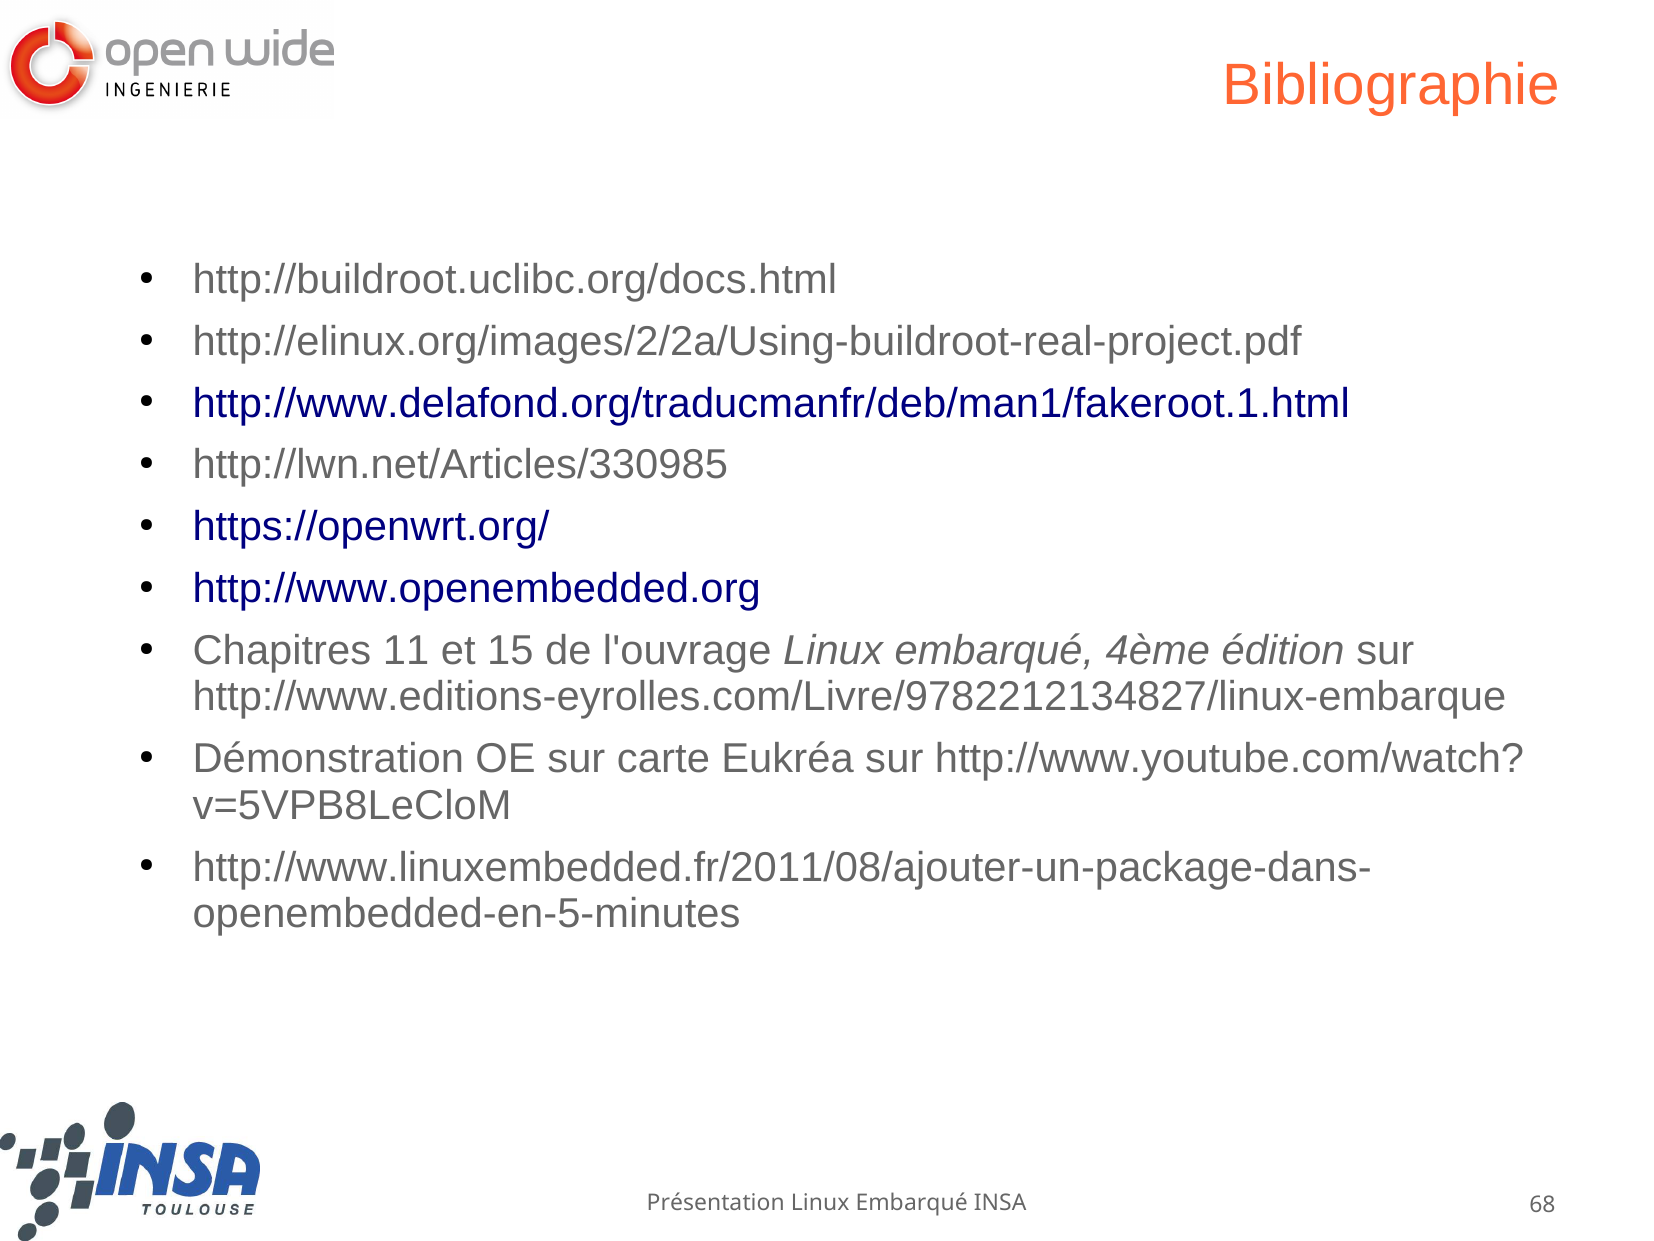

# Bibliographie
http://buildroot.uclibc.org/docs.html
http://elinux.org/images/2/2a/Using-buildroot-real-project.pdf
http://www.delafond.org/traducmanfr/deb/man1/fakeroot.1.html
http://lwn.net/Articles/330985
https://openwrt.org/
http://www.openembedded.org
Chapitres 11 et 15 de l'ouvrage Linux embarqué, 4ème édition sur http://www.editions-eyrolles.com/Livre/9782212134827/linux-embarque
Démonstration OE sur carte Eukréa sur http://www.youtube.com/watch?v=5VPB8LeCloM
http://www.linuxembedded.fr/2011/08/ajouter-un-package-dans-openembedded-en-5-minutes